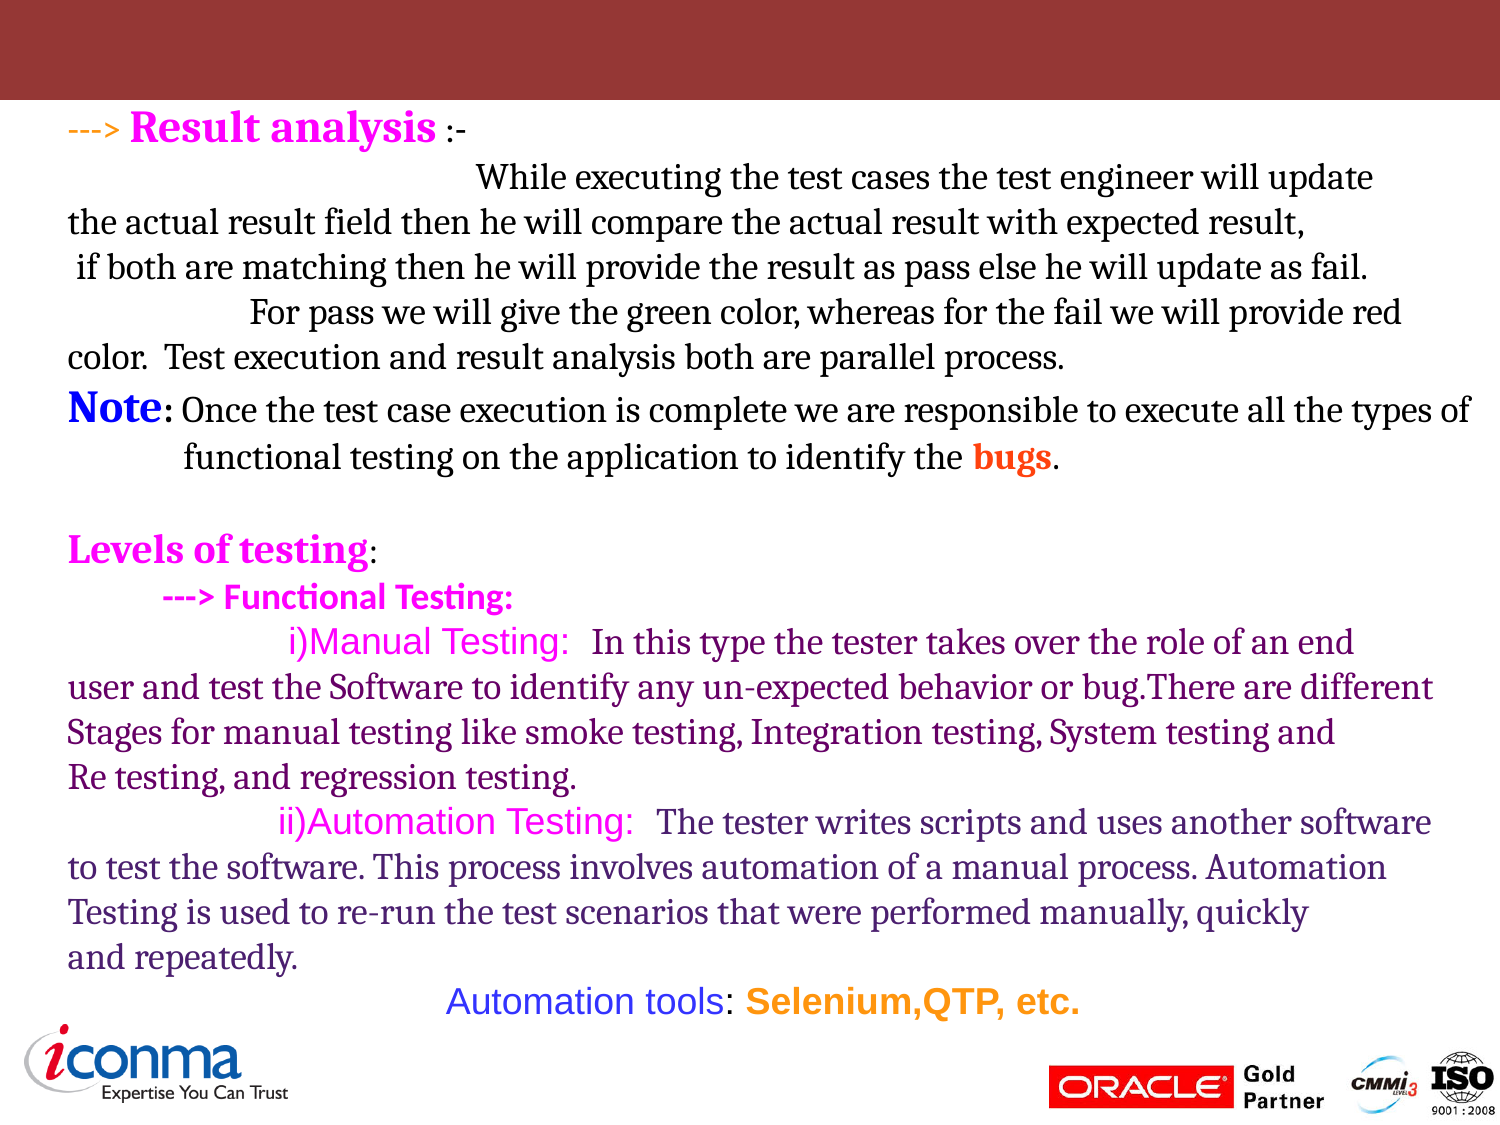

---> Result analysis :-
 While executing the test cases the test engineer will update
the actual result field then he will compare the actual result with expected result,
 if both are matching then he will provide the result as pass else he will update as fail.
 For pass we will give the green color, whereas for the fail we will provide red
color. Test execution and result analysis both are parallel process.
Note: Once the test case execution is complete we are responsible to execute all the types of
 functional testing on the application to identify the bugs.
Levels of testing:
 ---> Functional Testing:
 i)Manual Testing: In this type the tester takes over the role of an end
user and test the Software to identify any un-expected behavior or bug.There are different
Stages for manual testing like smoke testing, Integration testing, System testing and
Re testing, and regression testing.
	 ii)Automation Testing: The tester writes scripts and uses another software
to test the software. This process involves automation of a manual process. Automation
Testing is used to re-run the test scenarios that were performed manually, quickly
and repeatedly.
 Automation tools: Selenium,QTP, etc.